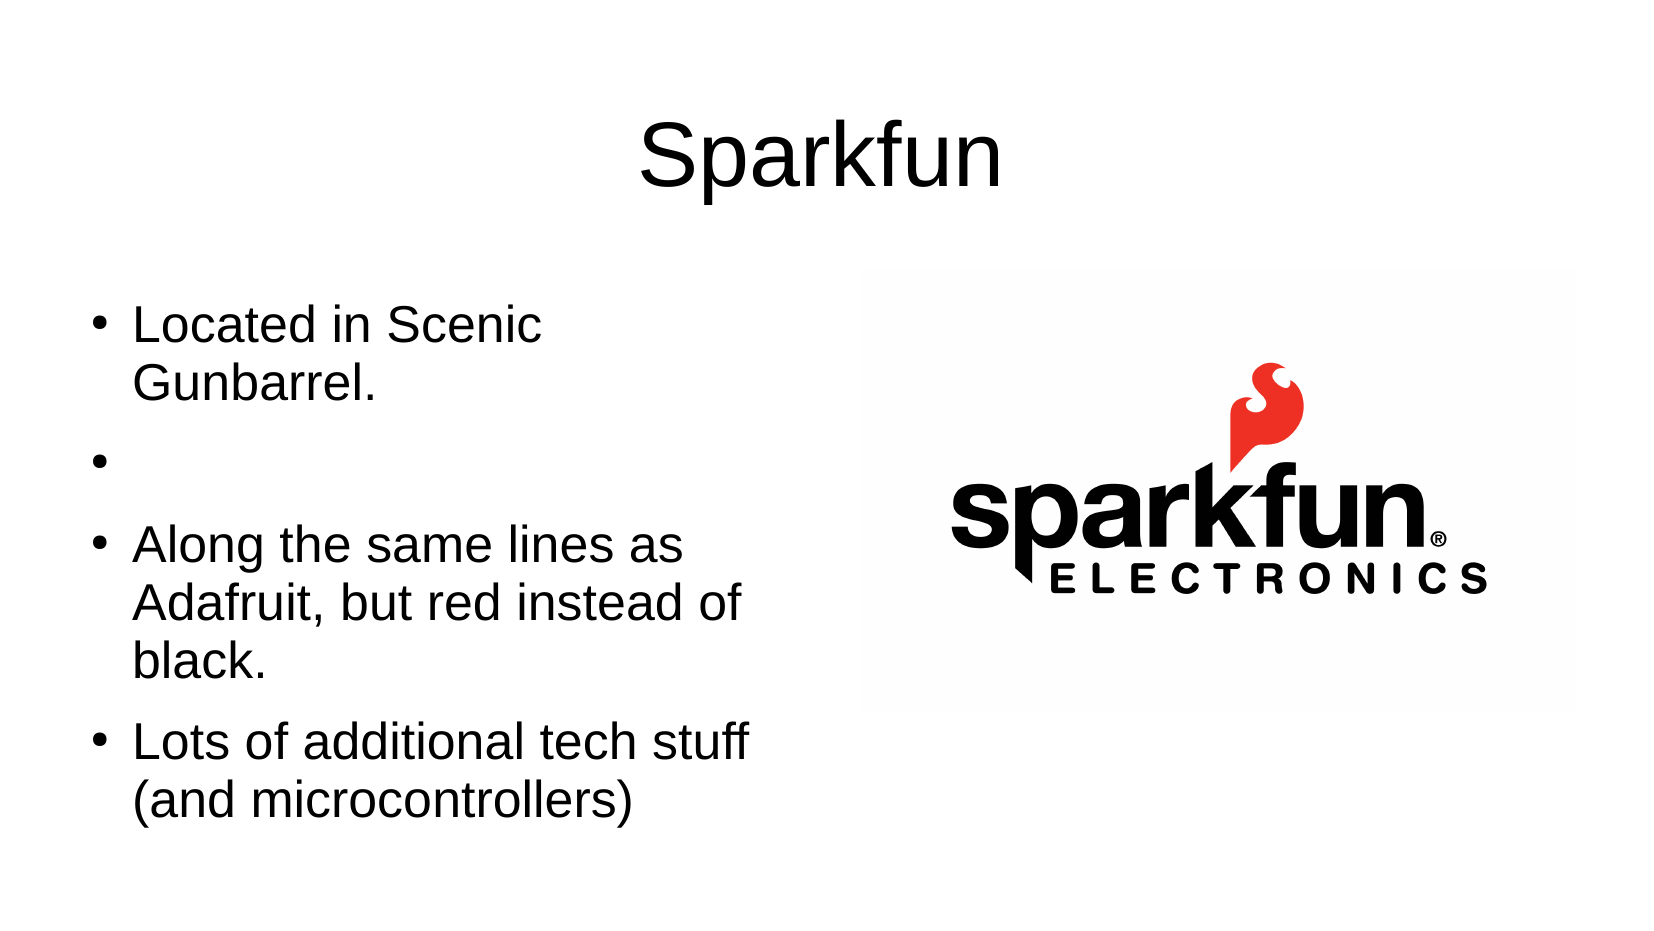

# Sparkfun
Located in Scenic Gunbarrel.
Along the same lines as Adafruit, but red instead of black.
Lots of additional tech stuff (and microcontrollers)